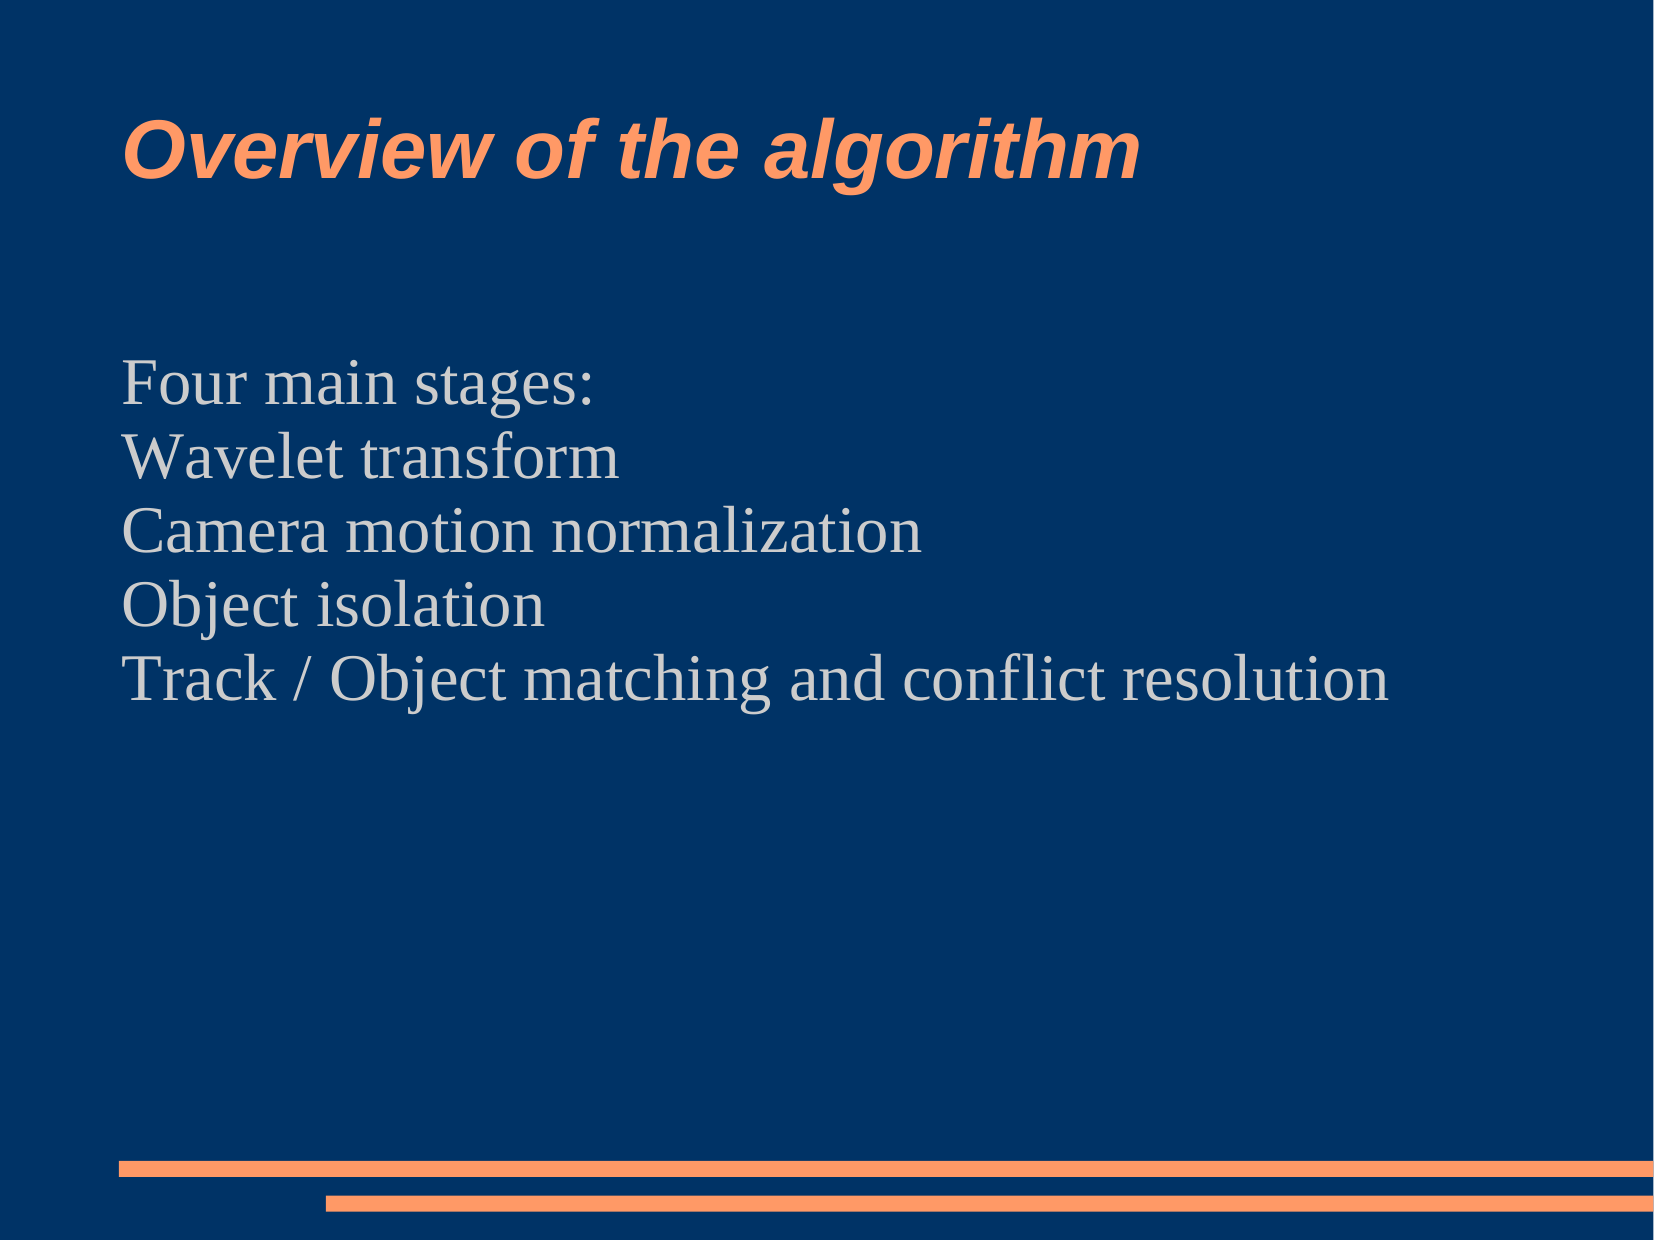

# Overview of the algorithm
Four main stages:
Wavelet transform
Camera motion normalization
Object isolation
Track / Object matching and conflict resolution